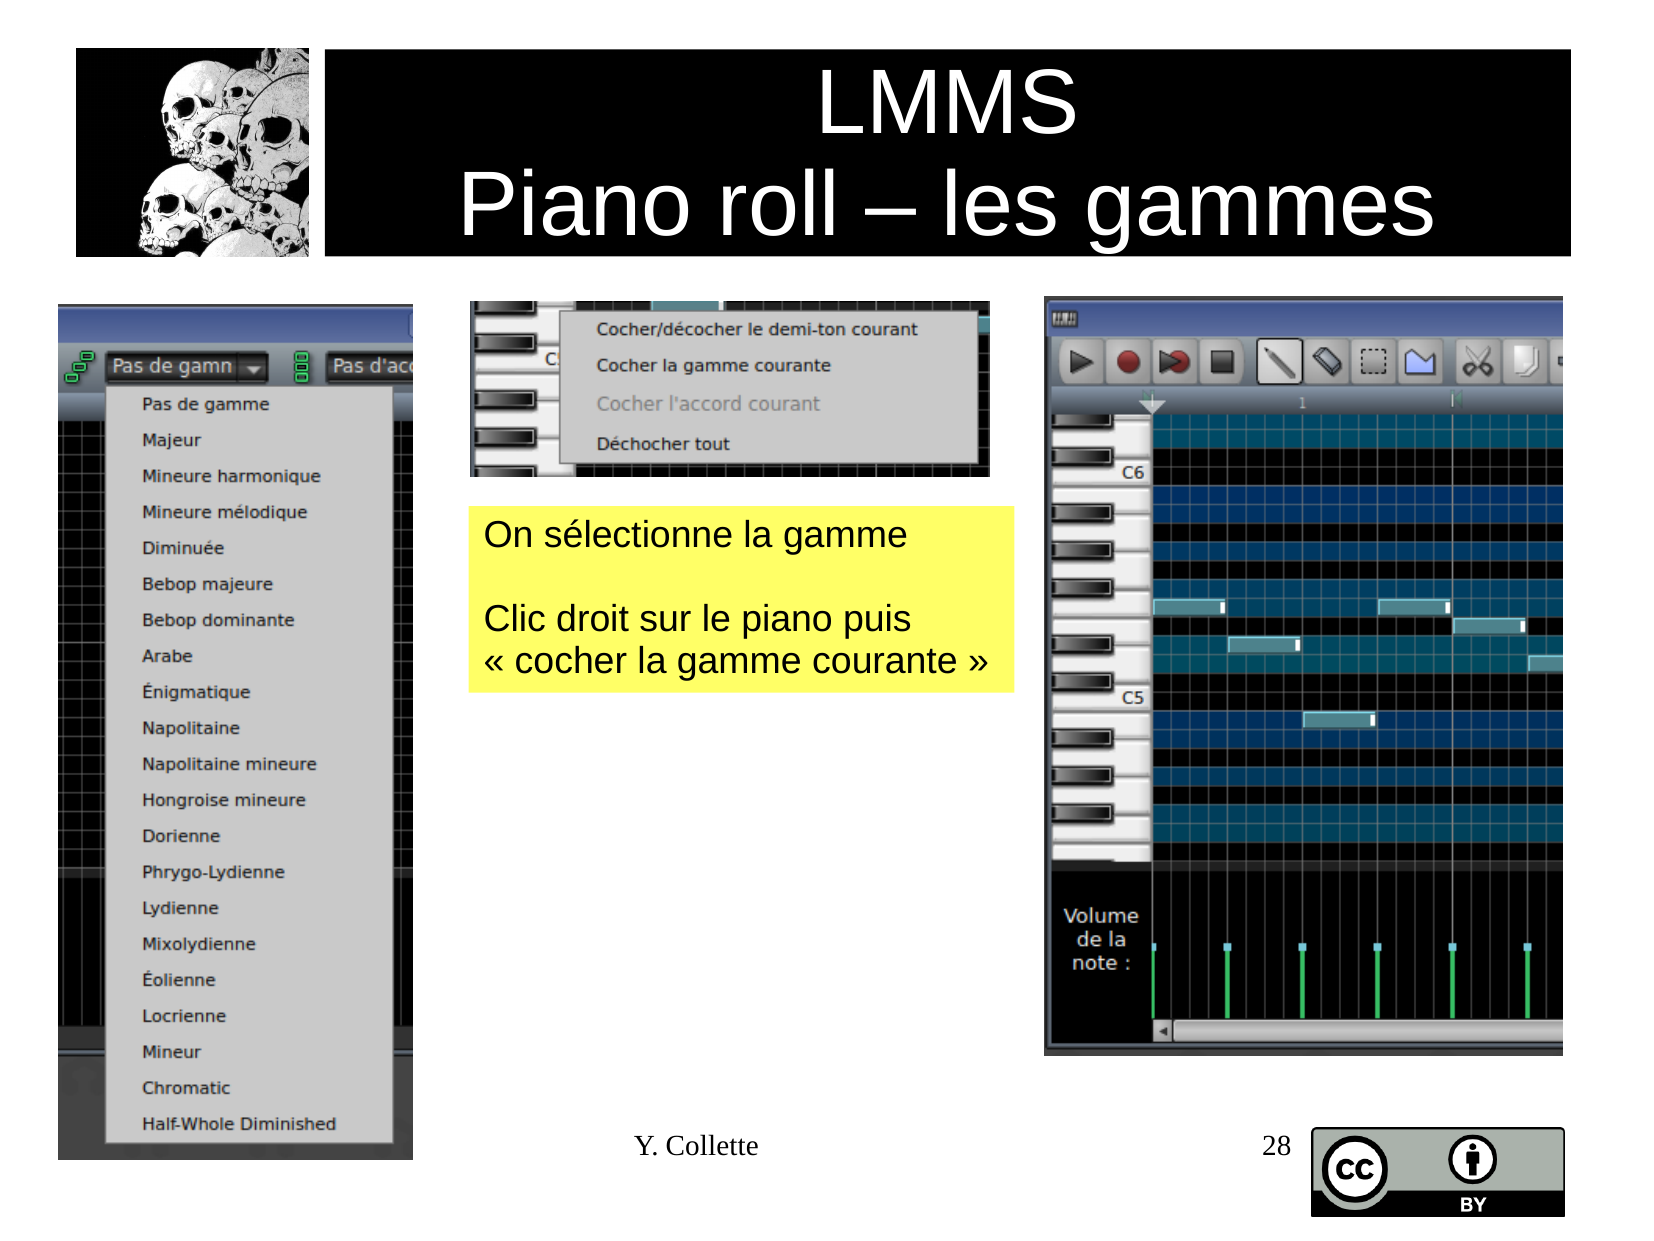

# LMMS Piano roll – les gammes
On sélectionne la gamme
Clic droit sur le piano puis « cocher la gamme courante »
Y. Collette
28